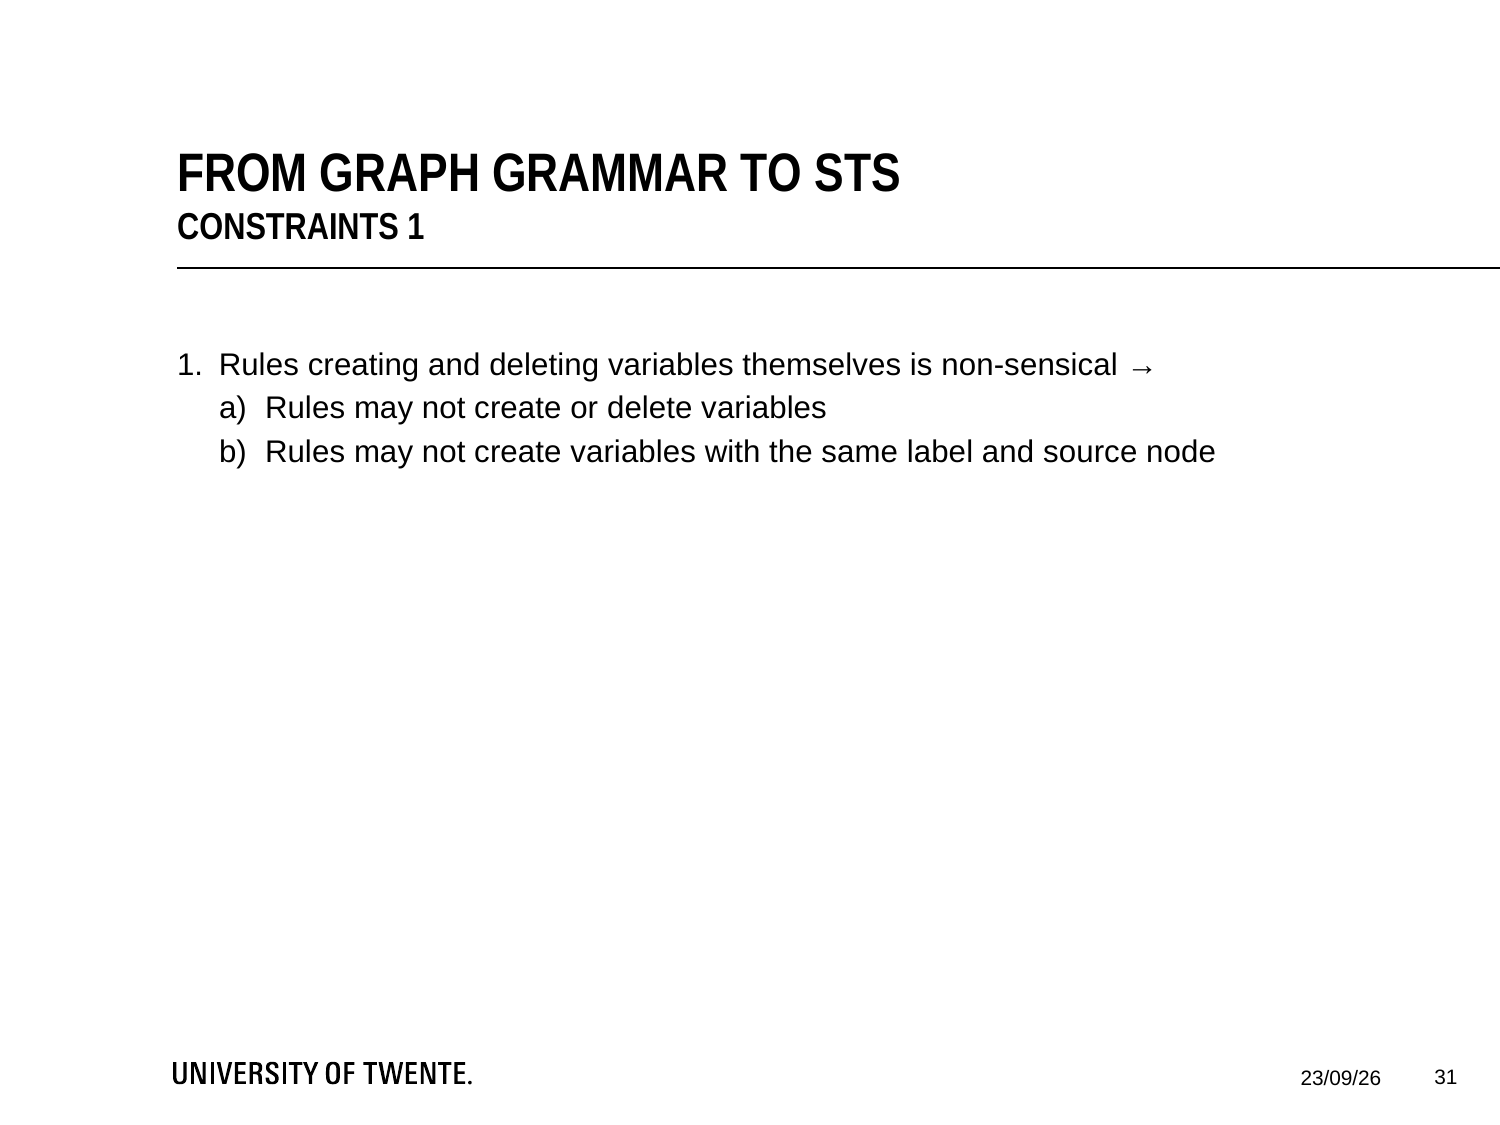

# FROM GRAPH GRAMMAR TO STS CONSTRAINTS 1
Rules creating and deleting variables themselves is non-sensical →
Rules may not create or delete variables
Rules may not create variables with the same label and source node